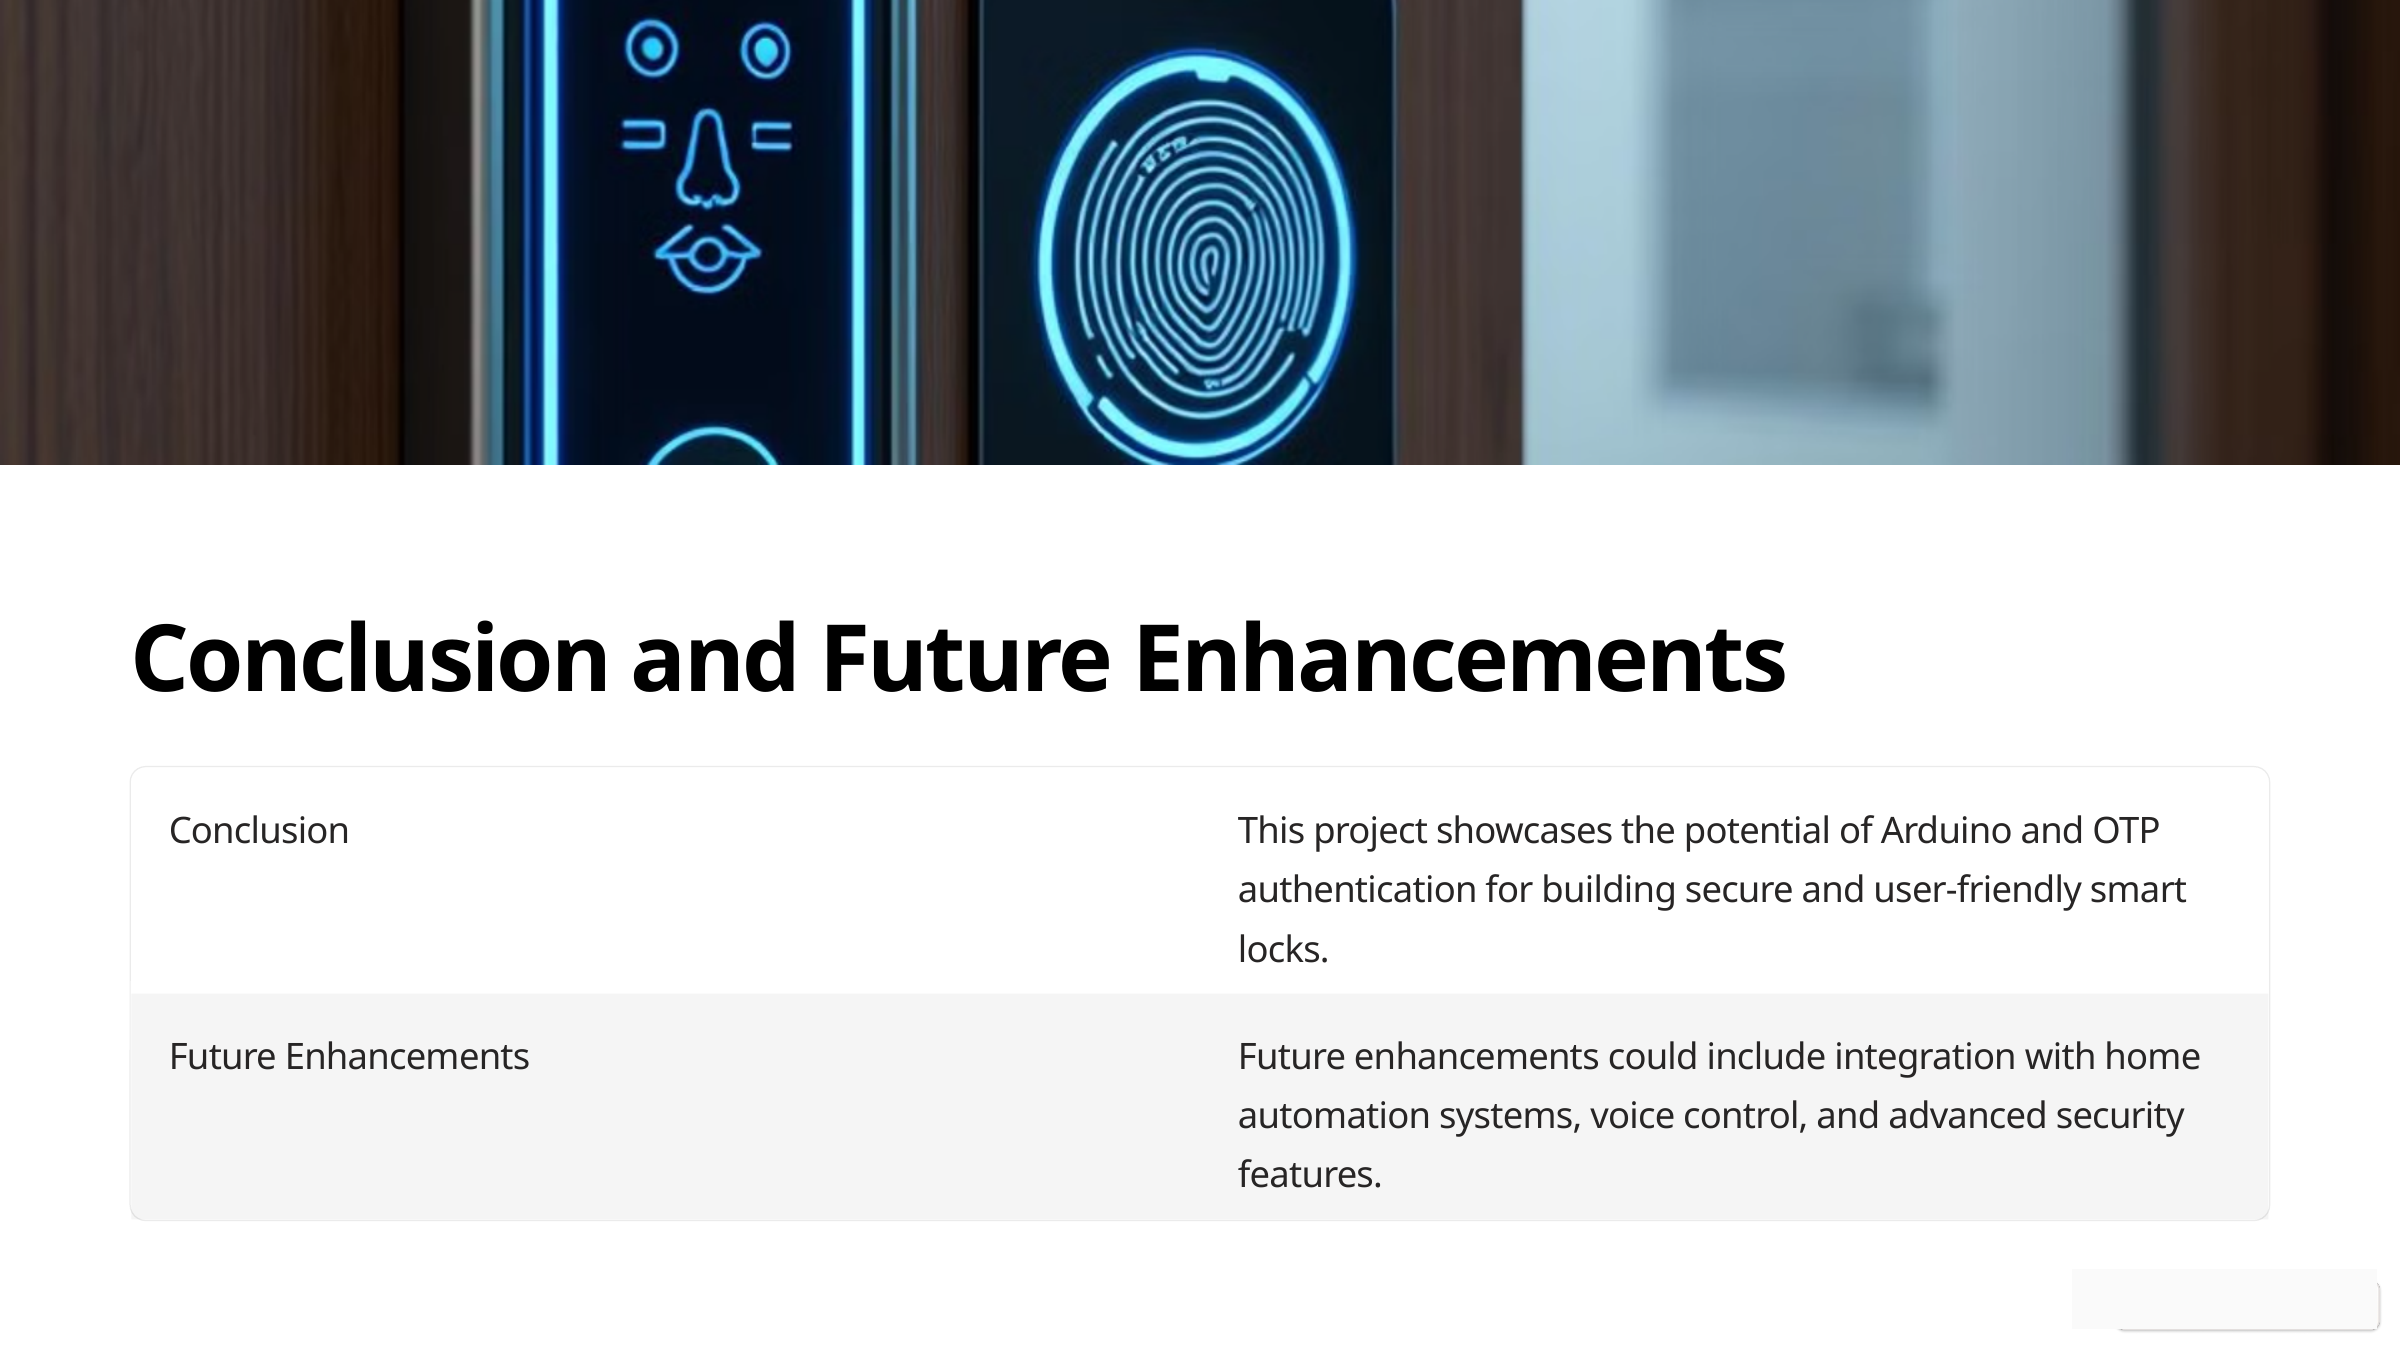

Conclusion and Future Enhancements
Conclusion
This project showcases the potential of Arduino and OTP authentication for building secure and user-friendly smart locks.
Future Enhancements
Future enhancements could include integration with home automation systems, voice control, and advanced security features.